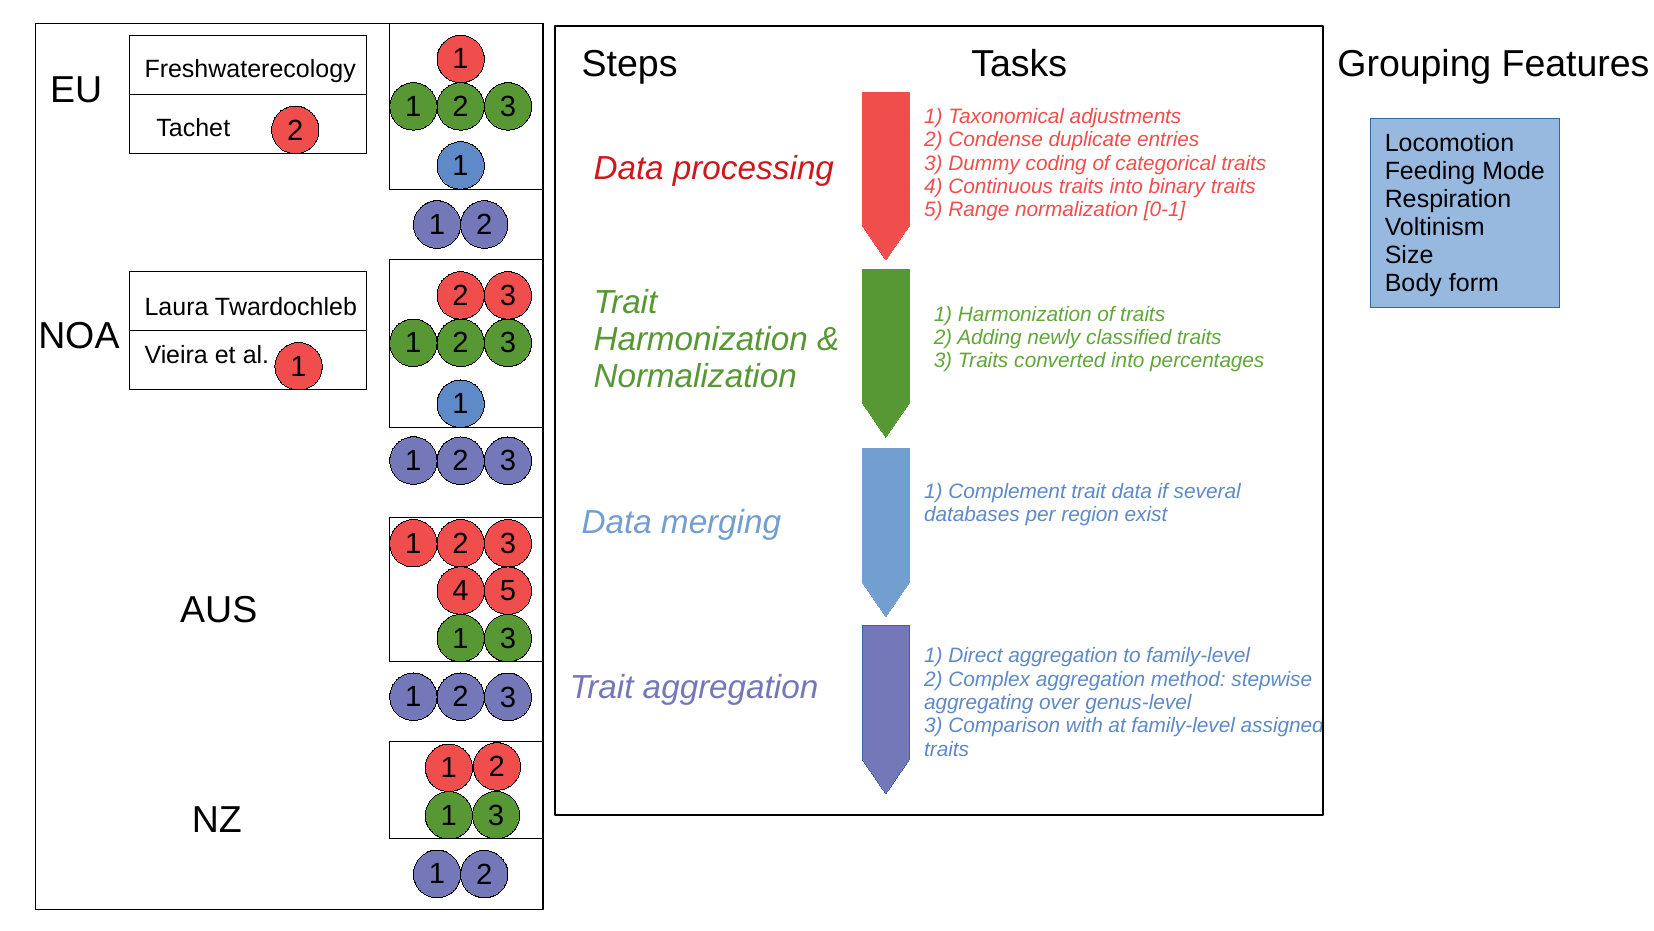

A1
1
Steps
Tasks
Grouping Features
Freshwaterecology
EU
1
2
3
1) Taxonomical adjustments
2) Condense duplicate entries
3) Dummy coding of categorical traits
4) Continuous traits into binary traits
5) Range normalization [0-1]
2
Tachet
Locomotion
Feeding Mode
Respiration
Voltinism
Size
Body form
1
Data processing
1
2
2
3
Trait Harmonization &
Normalization
Laura Twardochleb
1) Harmonization of traits
2) Adding newly classified traits
3) Traits converted into percentages
NOA
1
2
3
Vieira et al.
1
1
1
2
3
1) Complement trait data if several databases per region exist
Data merging
1
2
3
4
5
AUS
1
3
1) Direct aggregation to family-level
2) Complex aggregation method: stepwise aggregating over genus-level
3) Comparison with at family-level assigned
traits
Trait aggregation
1
2
3
2
1
NZ
3
1
1
2